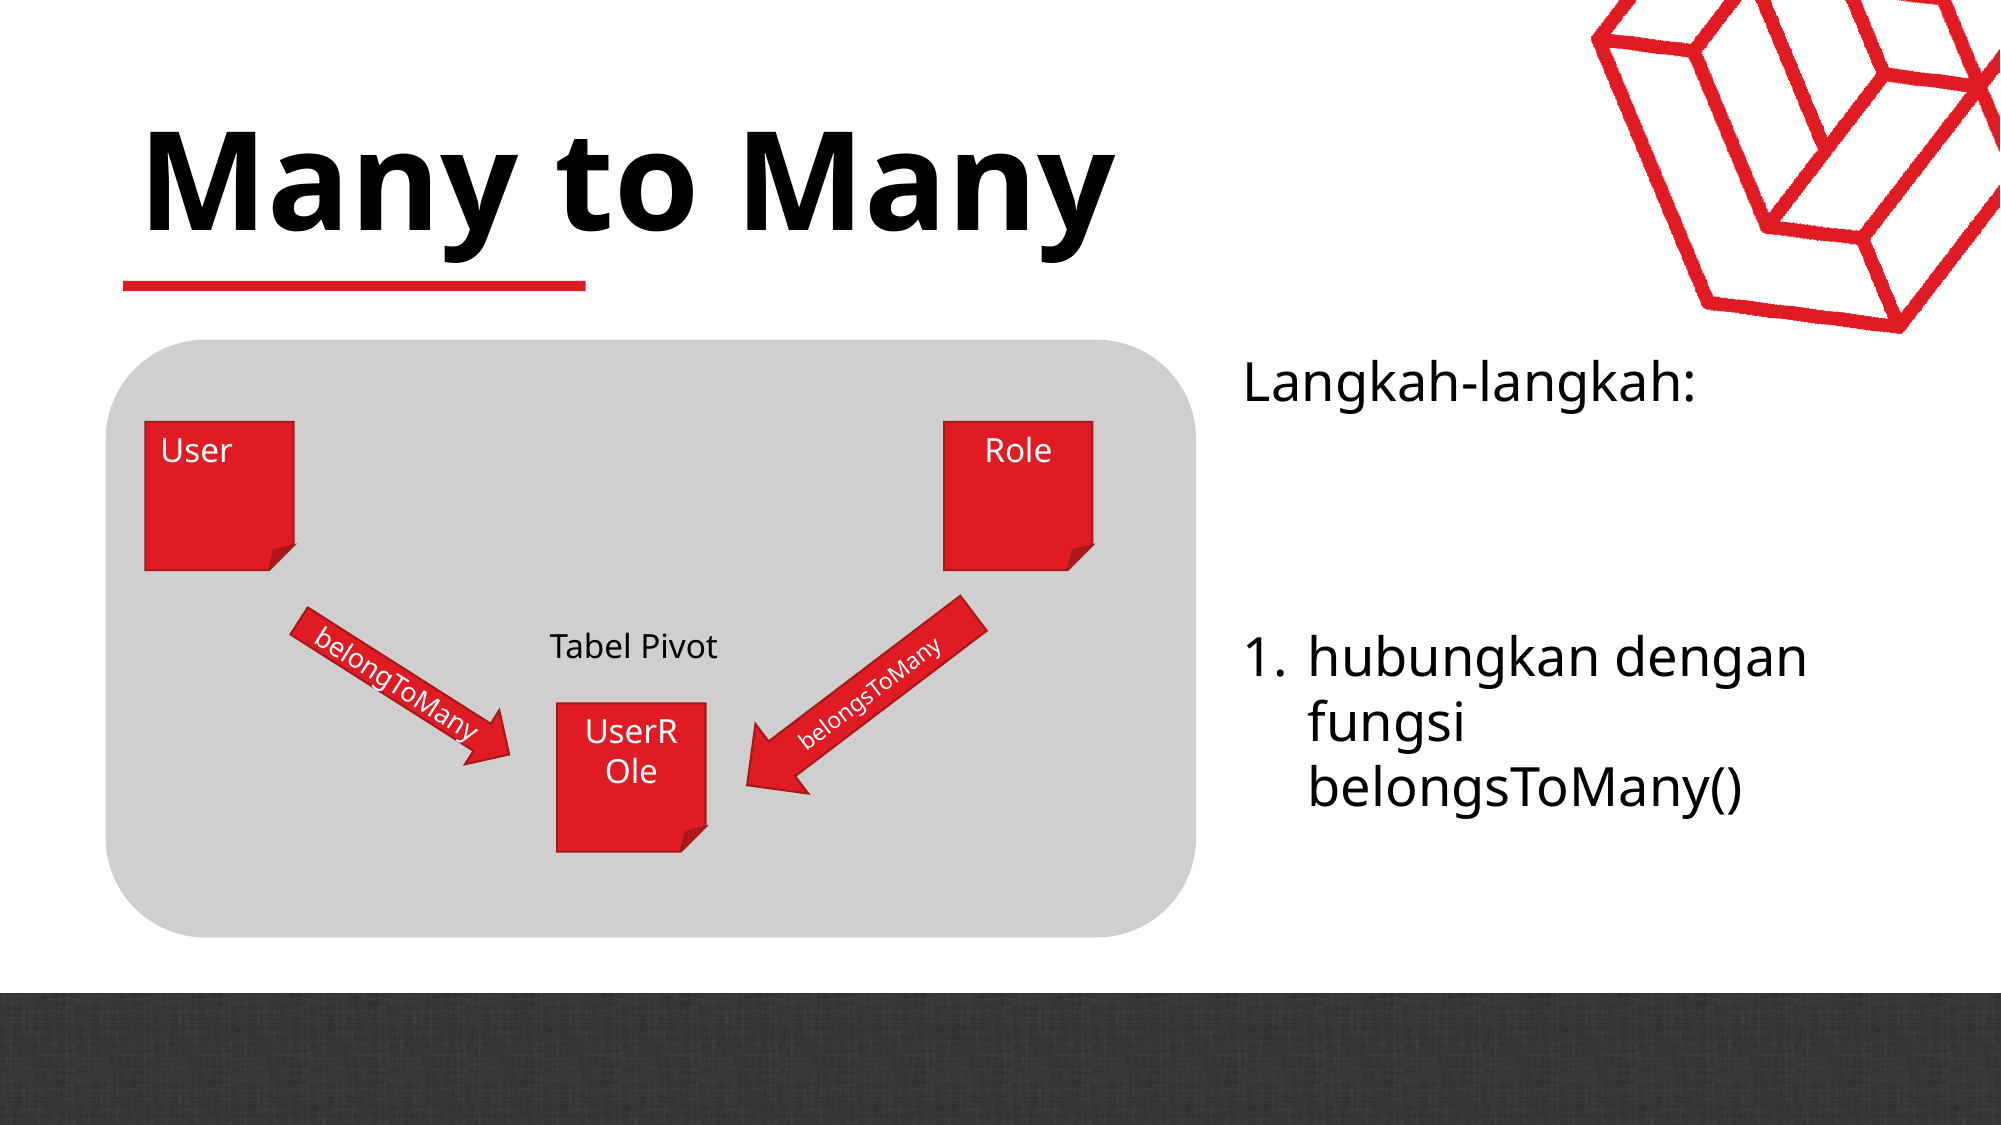

Many to Many
Langkah-langkah:
hubungkan dengan fungsi belongsToMany()
User
Role
Tabel Pivot
belongsToMany
belongToMany
UserROle